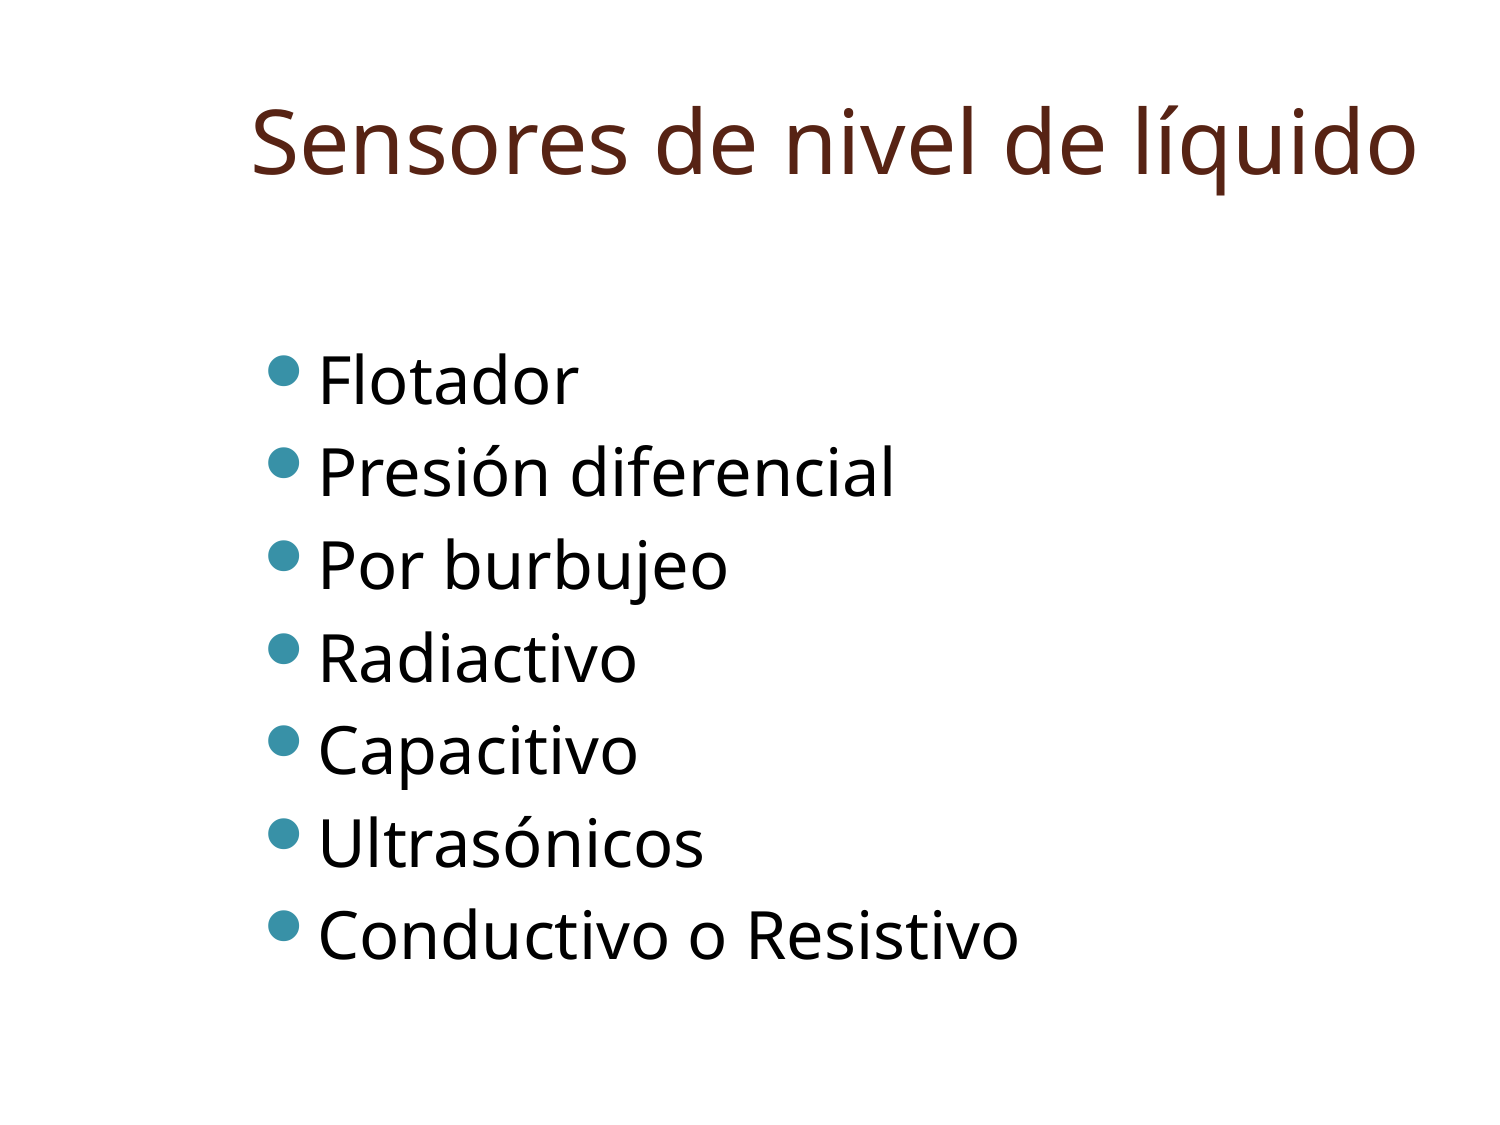

# Sensores de nivel de líquido
Flotador
Presión diferencial
Por burbujeo
Radiactivo
Capacitivo
Ultrasónicos
Conductivo o Resistivo